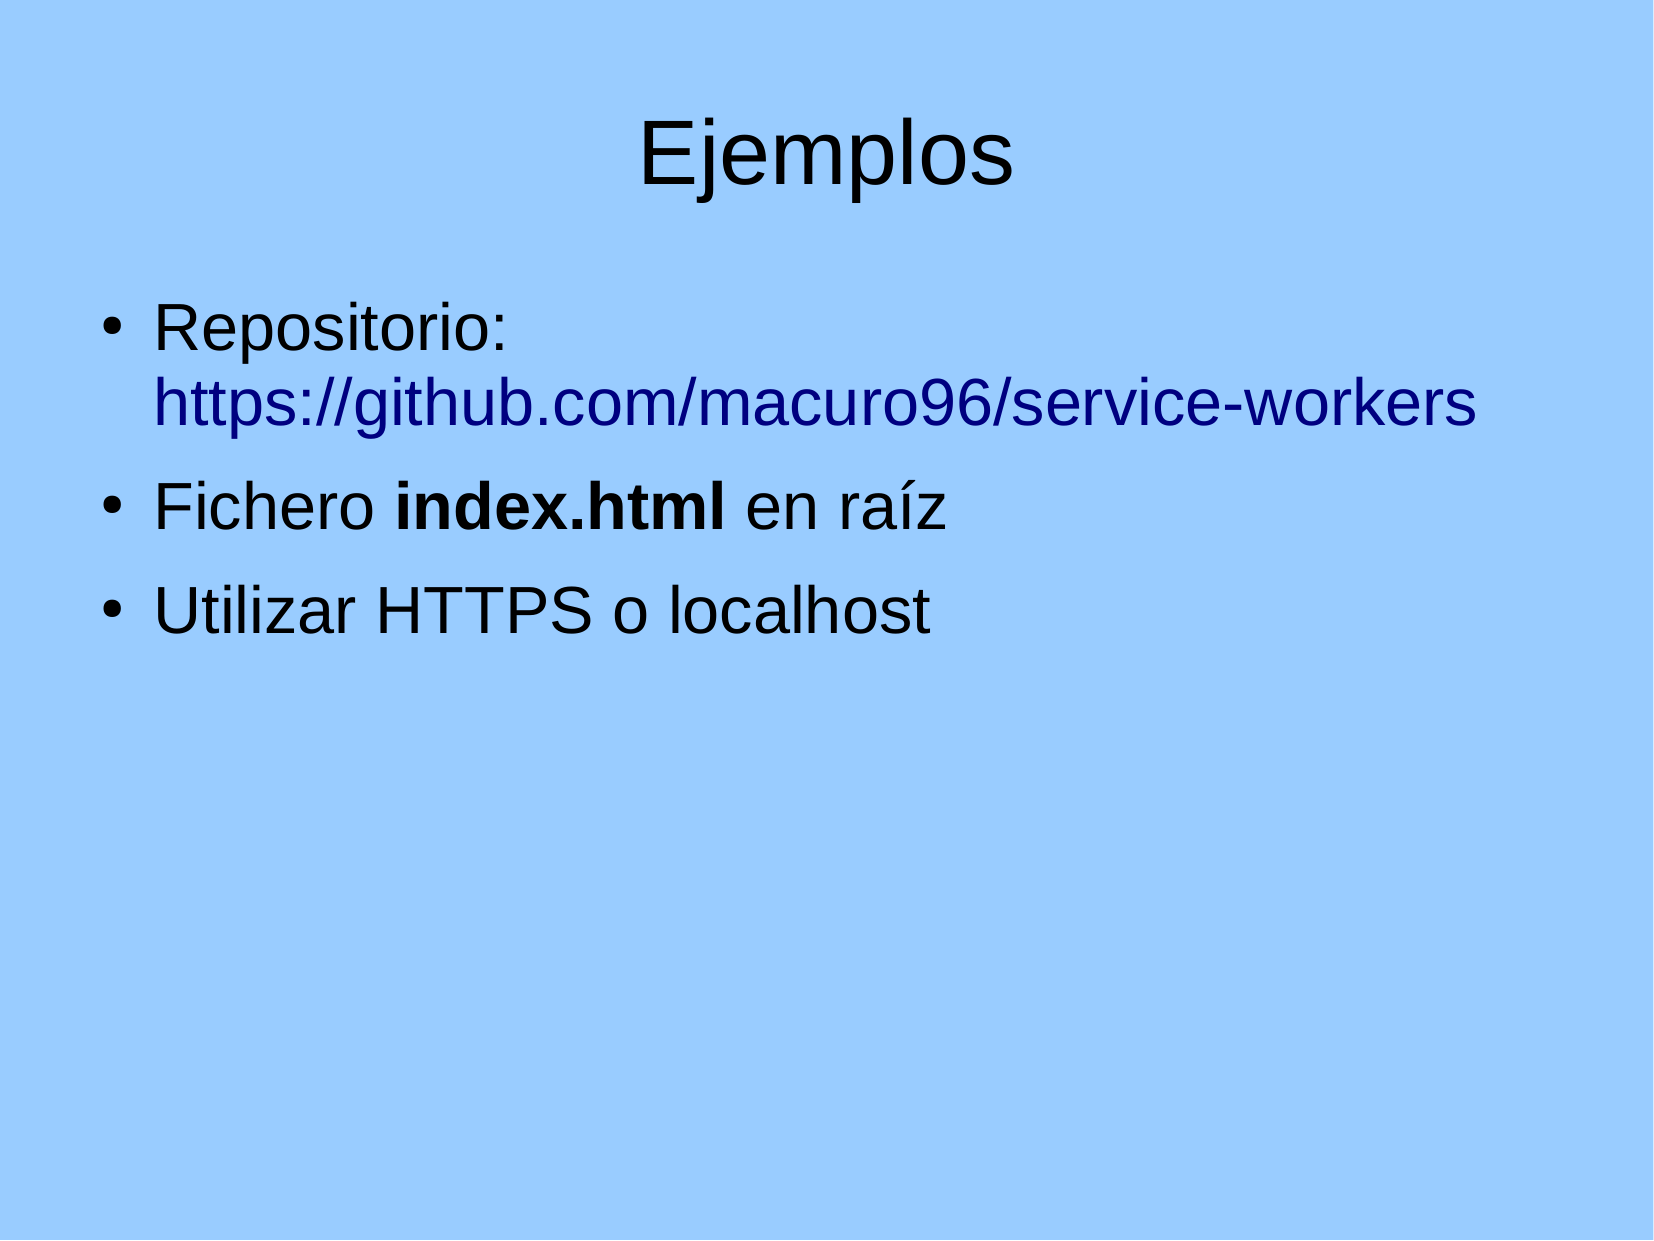

# Ejemplos
Repositorio: https://github.com/macuro96/service-workers
Fichero index.html en raíz
Utilizar HTTPS o localhost